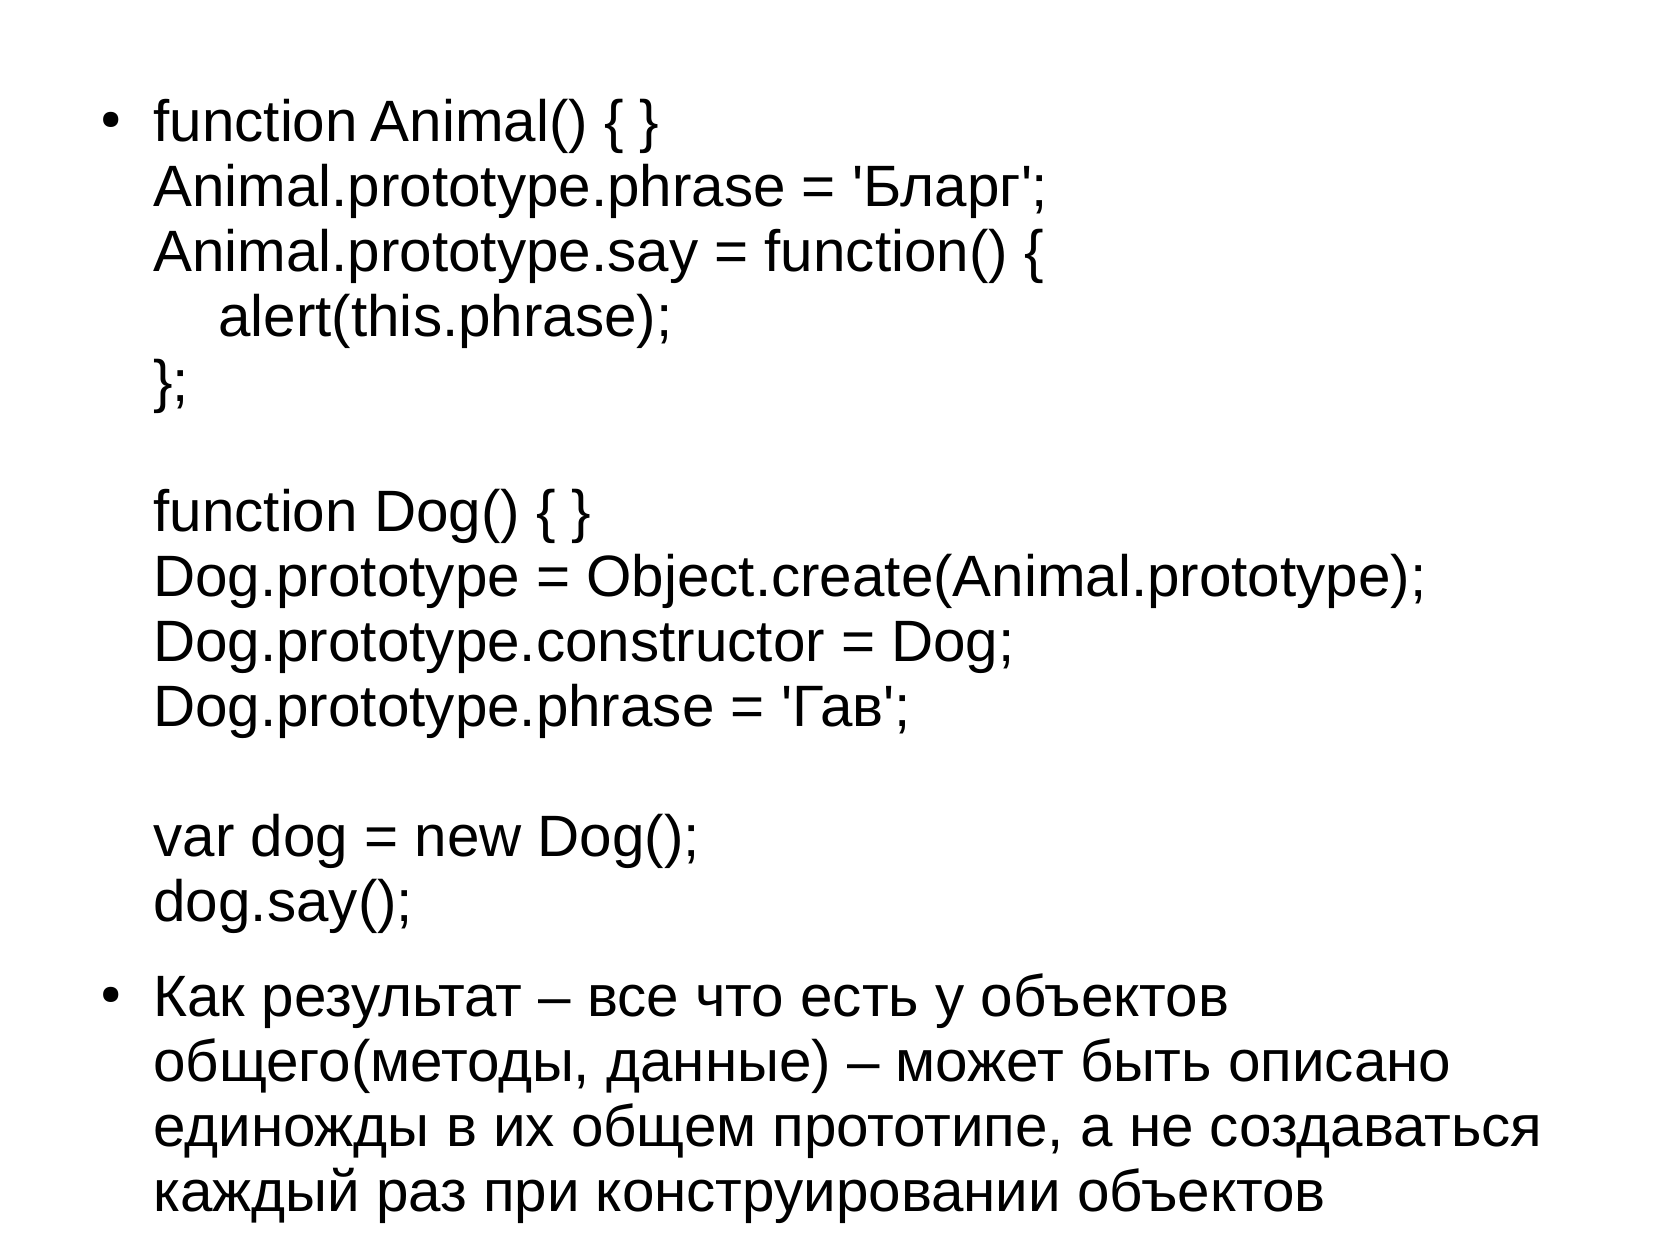

# function Animal() { } Animal.prototype.phrase = 'Бларг'; Animal.prototype.say = function() { alert(this.phrase); }; function Dog() { } Dog.prototype = Object.create(Animal.prototype); Dog.prototype.constructor = Dog; Dog.prototype.phrase = 'Гав'; var dog = new Dog(); dog.say();
Как результат – все что есть у объектов общего(методы, данные) – может быть описано единожды в их общем прототипе, а не создаваться каждый раз при конструировании объектов